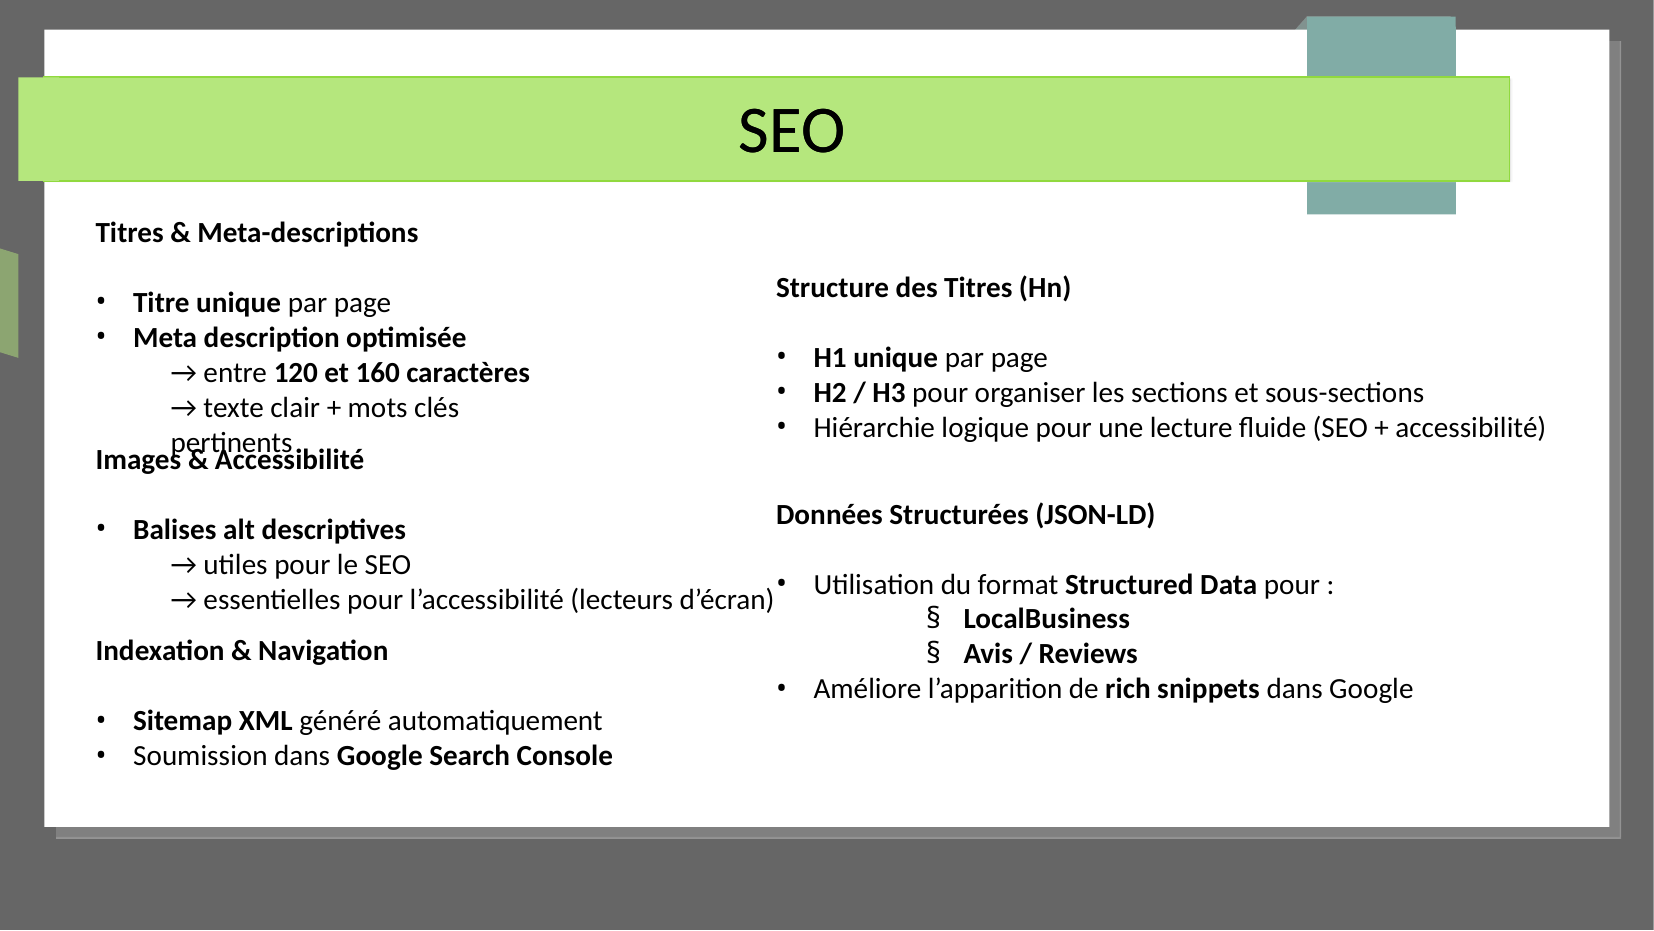

# SEO
SEO
Titres & Meta-descriptions
Titre unique par page
Meta description optimisée
→ entre 120 et 160 caractères
→ texte clair + mots clés pertinents
Structure des Titres (Hn)
H1 unique par page
H2 / H3 pour organiser les sections et sous-sections
Hiérarchie logique pour une lecture fluide (SEO + accessibilité)
Images & Accessibilité
Balises alt descriptives
→ utiles pour le SEO
→ essentielles pour l’accessibilité (lecteurs d’écran)
Données Structurées (JSON-LD)
Utilisation du format Structured Data pour :
LocalBusiness
Avis / Reviews
Améliore l’apparition de rich snippets dans Google
Indexation & Navigation
Sitemap XML généré automatiquement
Soumission dans Google Search Console